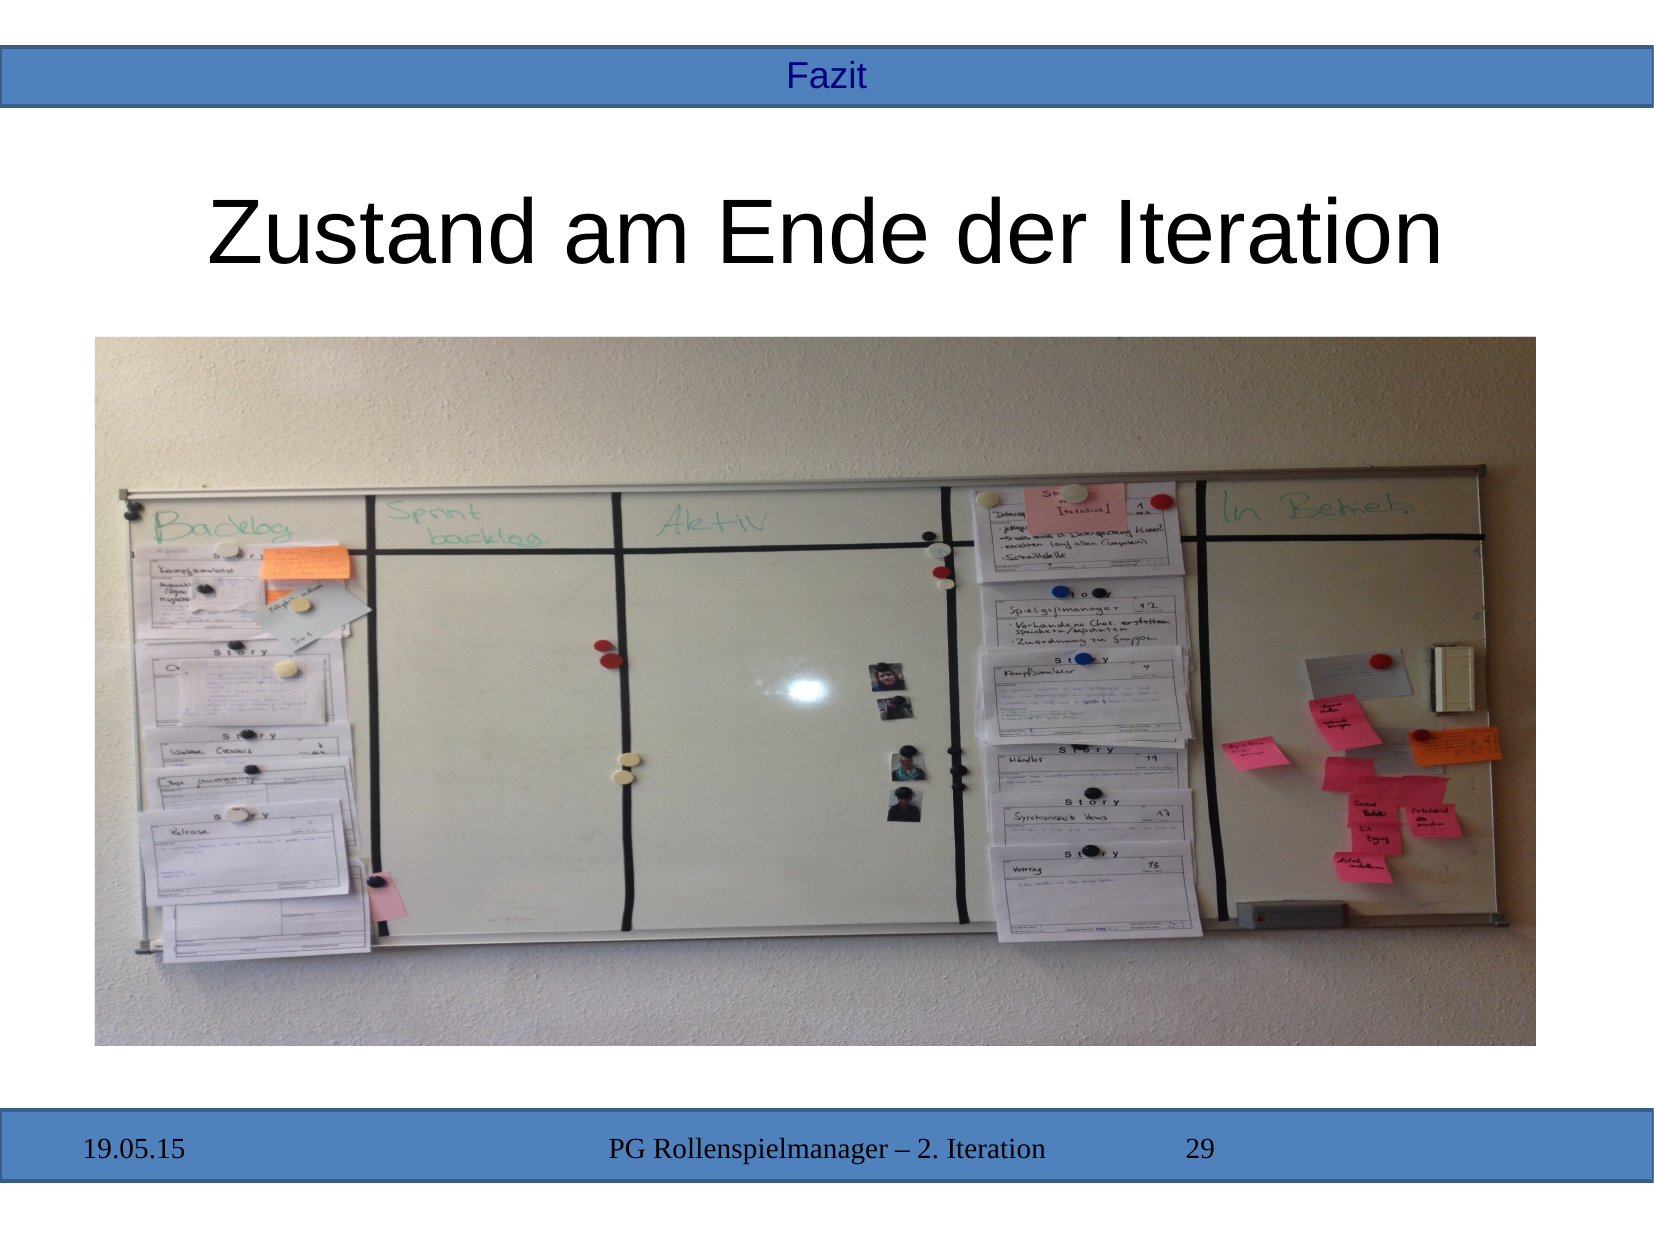

Fazit
# Zustand am Ende der Iteration
19.05.15
PG Rollenspielmanager – 2. Iteration